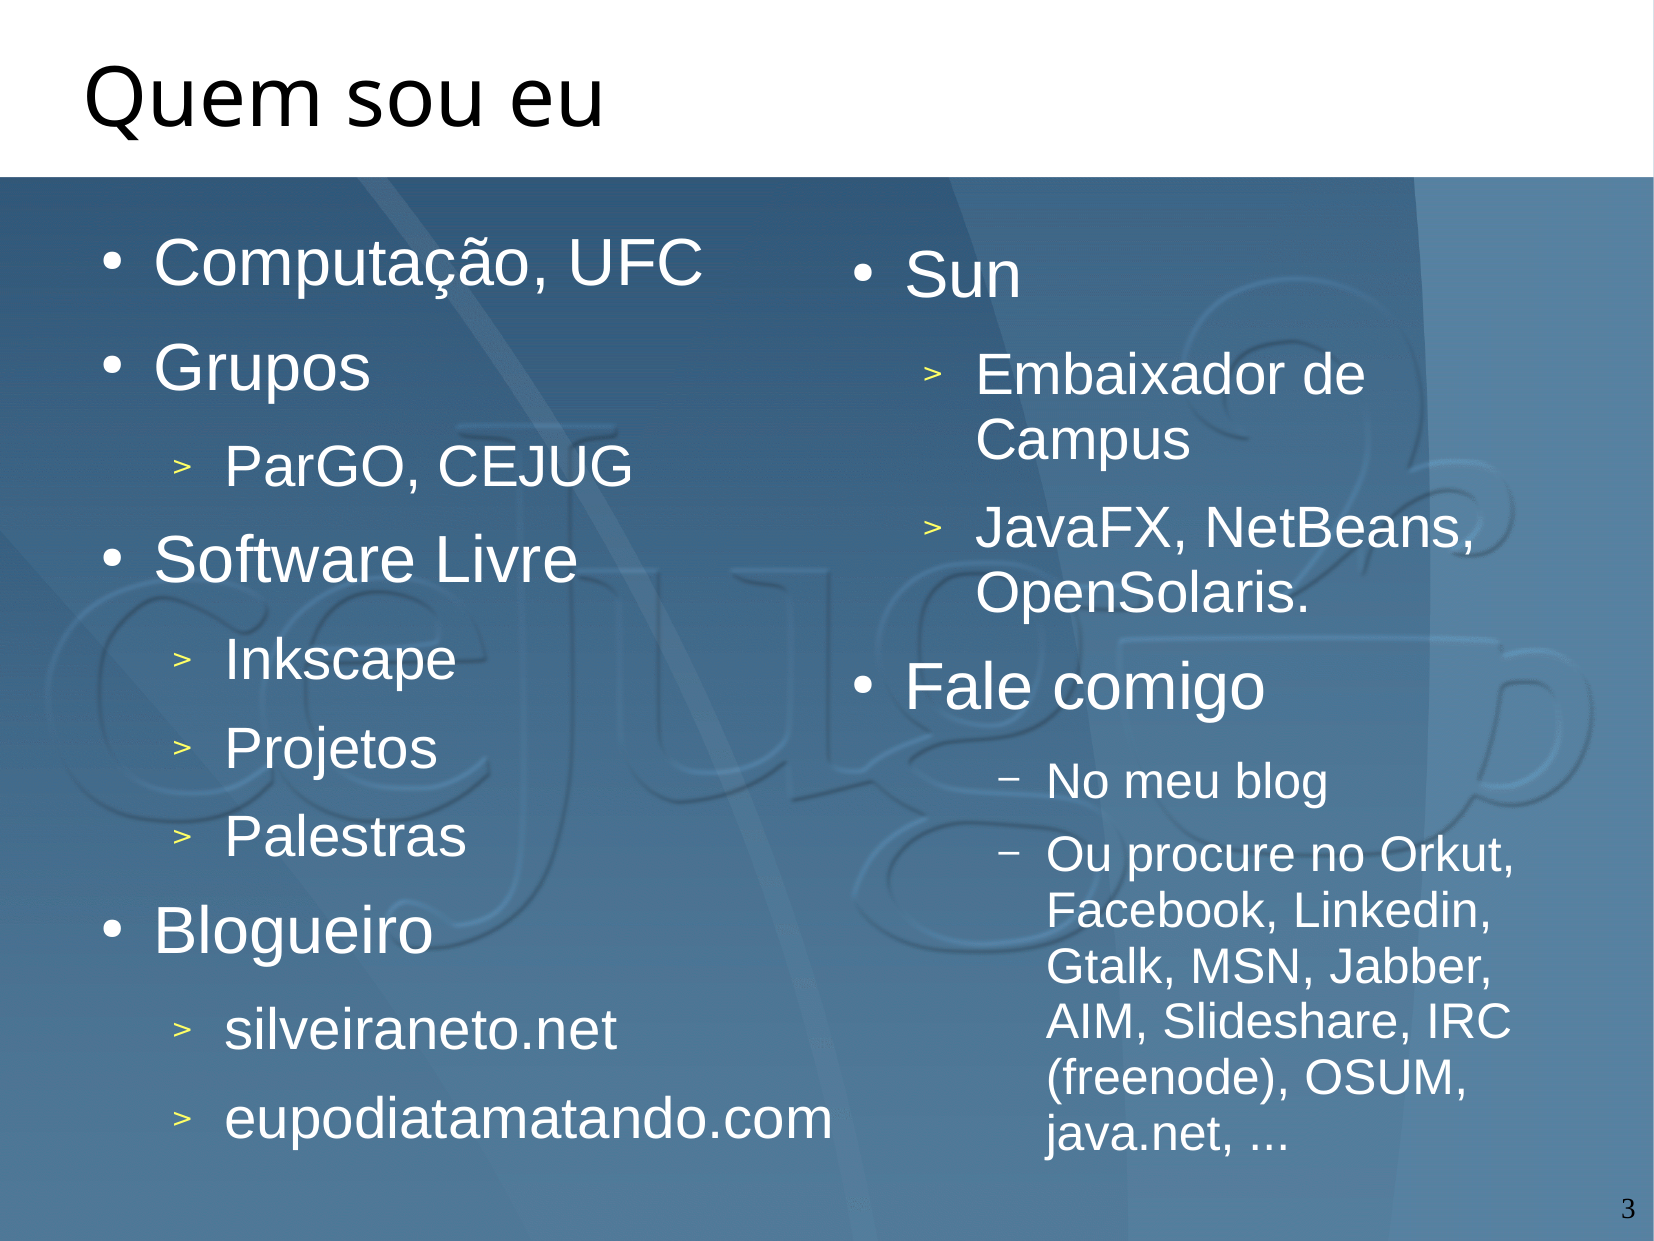

# Quem sou eu
Computação, UFC
Grupos
ParGO, CEJUG
Software Livre
Inkscape
Projetos
Palestras
Blogueiro
silveiraneto.net
eupodiatamatando.com
Sun
Embaixador de Campus
JavaFX, NetBeans, OpenSolaris.
Fale comigo
No meu blog
Ou procure no Orkut, Facebook, Linkedin, Gtalk, MSN, Jabber, AIM, Slideshare, IRC (freenode), OSUM, java.net, ...
3